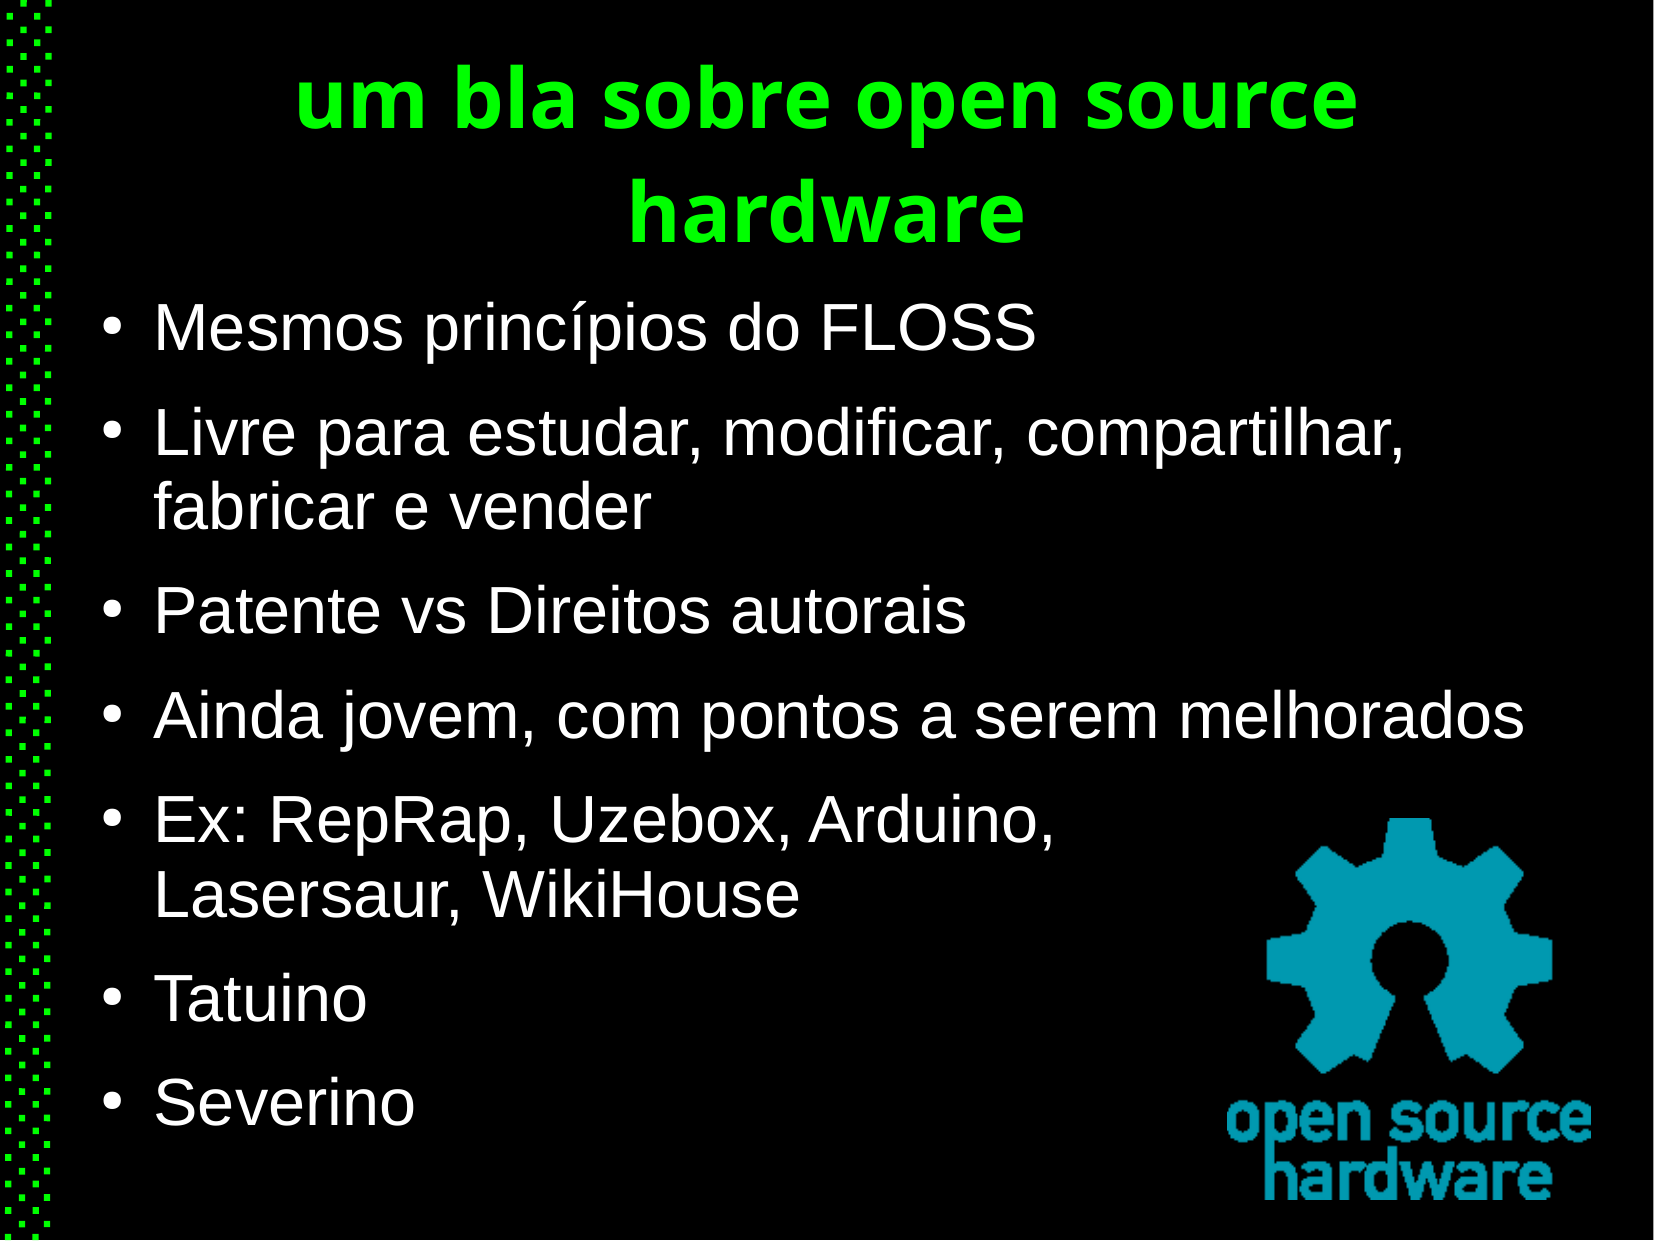

# um bla sobre open source hardware
Mesmos princípios do FLOSS
Livre para estudar, modificar, compartilhar, fabricar e vender
Patente vs Direitos autorais
Ainda jovem, com pontos a serem melhorados
Ex: RepRap, Uzebox, Arduino,
Lasersaur, WikiHouse
Tatuino
Severino